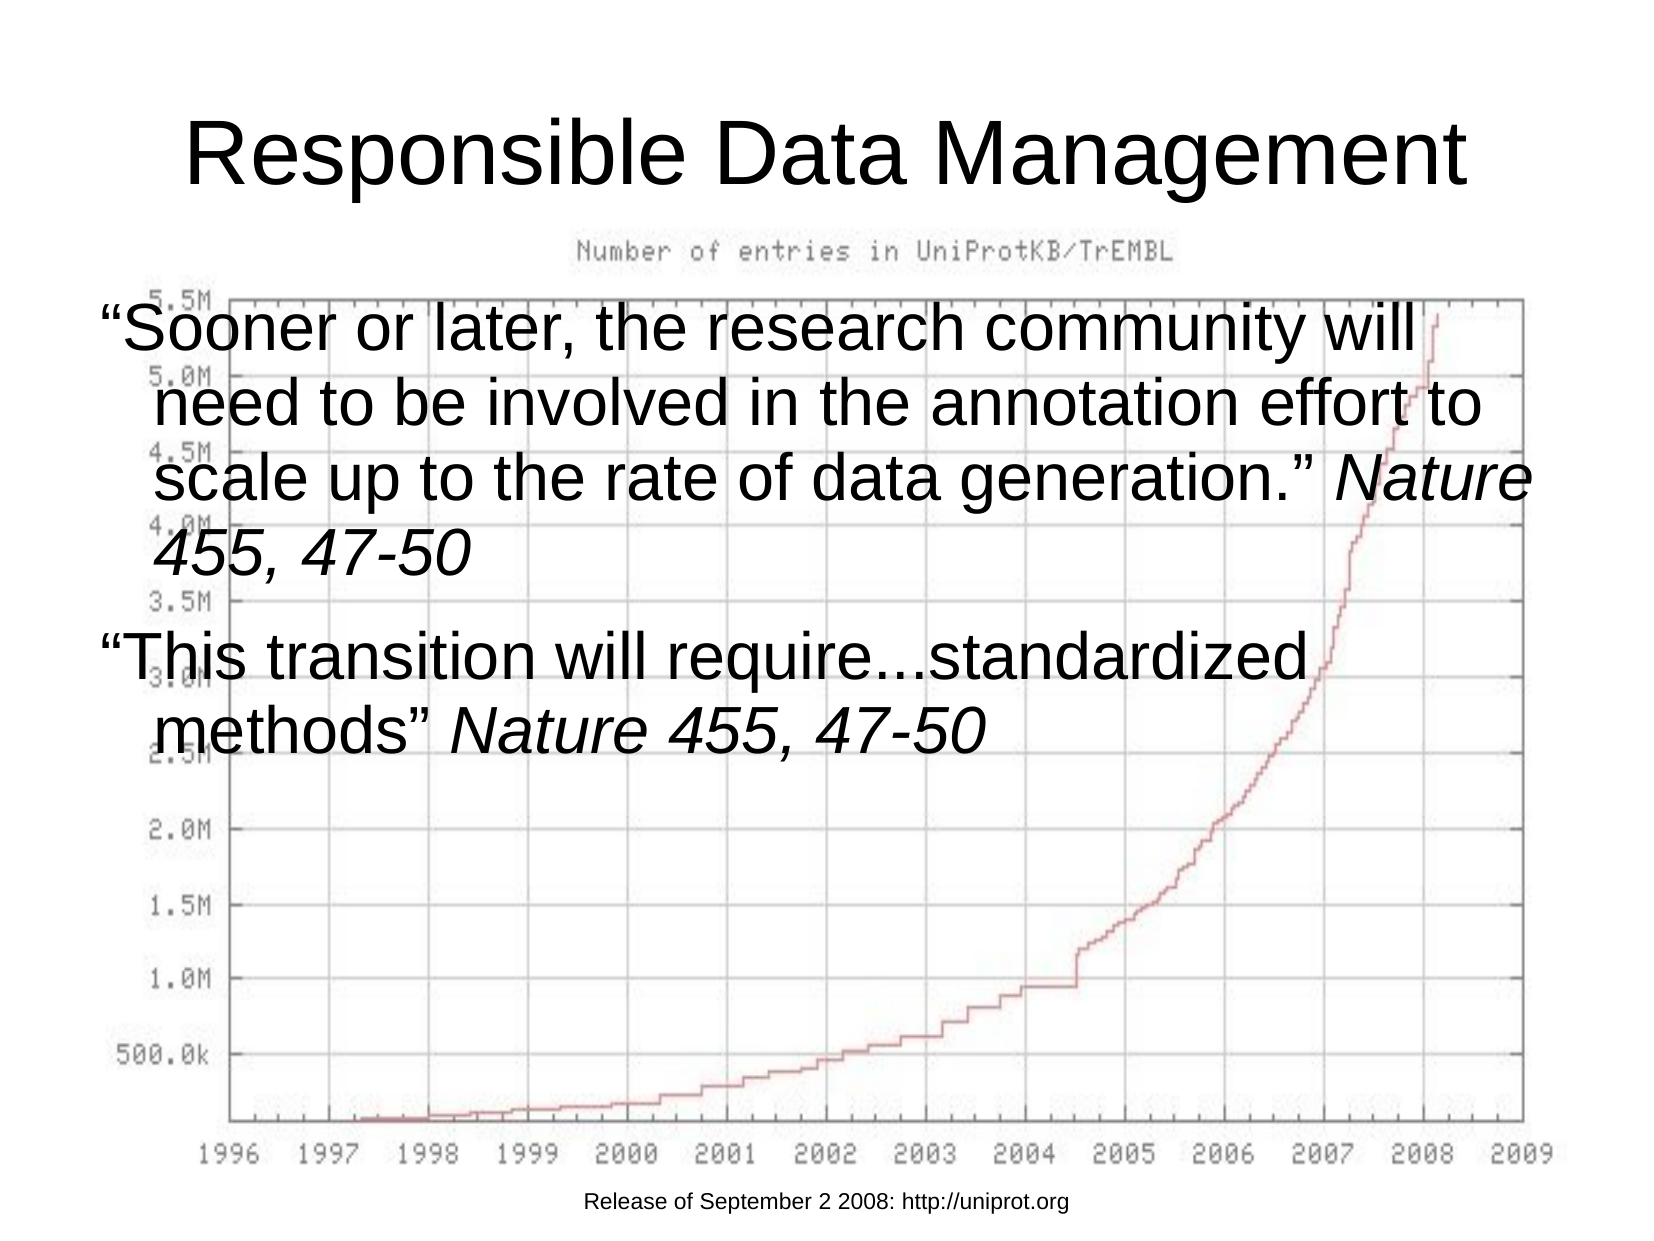

# Responsible Data Management
“Sooner or later, the research community will need to be involved in the annotation effort to scale up to the rate of data generation.” Nature 455, 47-50
“This transition will require...standardized methods” Nature 455, 47-50
Release of September 2 2008: http://uniprot.org